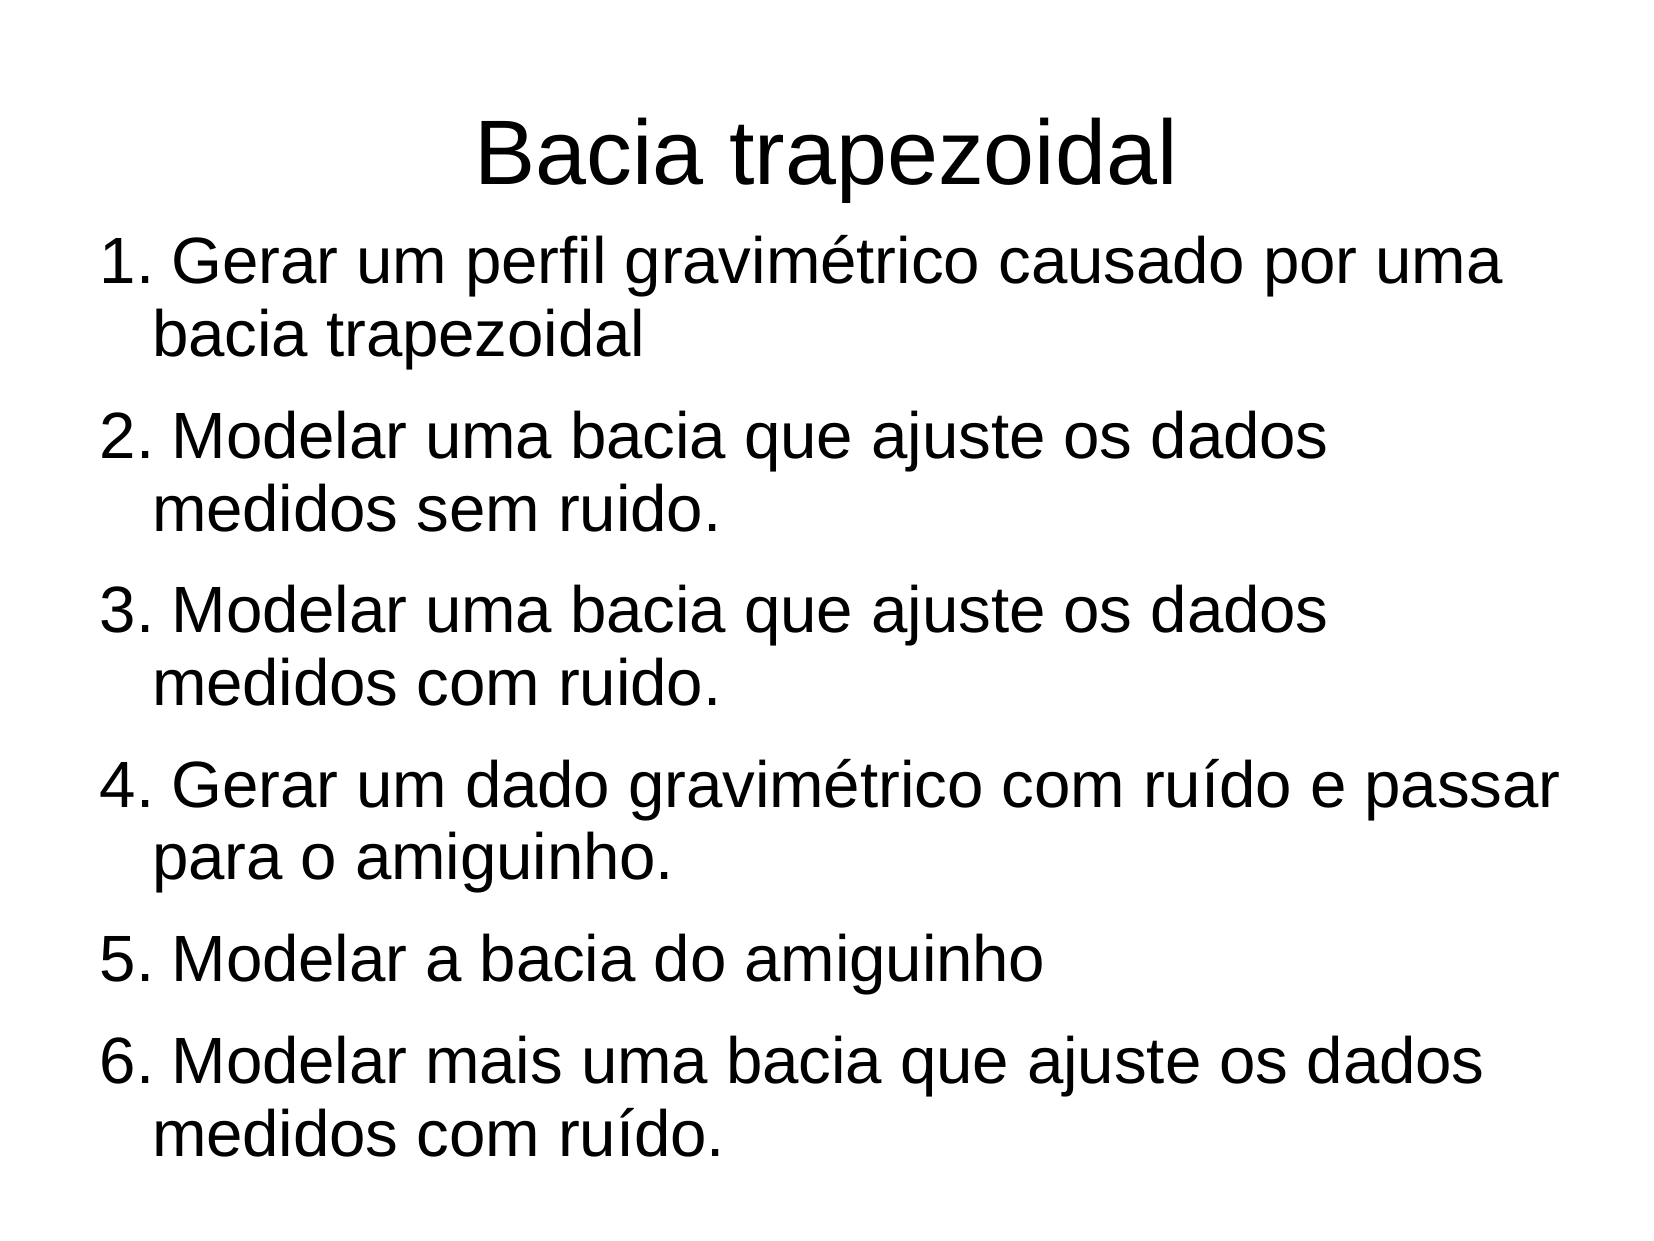

# Bacia trapezoidal
 Gerar um perfil gravimétrico causado por uma bacia trapezoidal
 Modelar uma bacia que ajuste os dados medidos sem ruido.
 Modelar uma bacia que ajuste os dados medidos com ruido.
 Gerar um dado gravimétrico com ruído e passar para o amiguinho.
 Modelar a bacia do amiguinho
 Modelar mais uma bacia que ajuste os dados medidos com ruído.